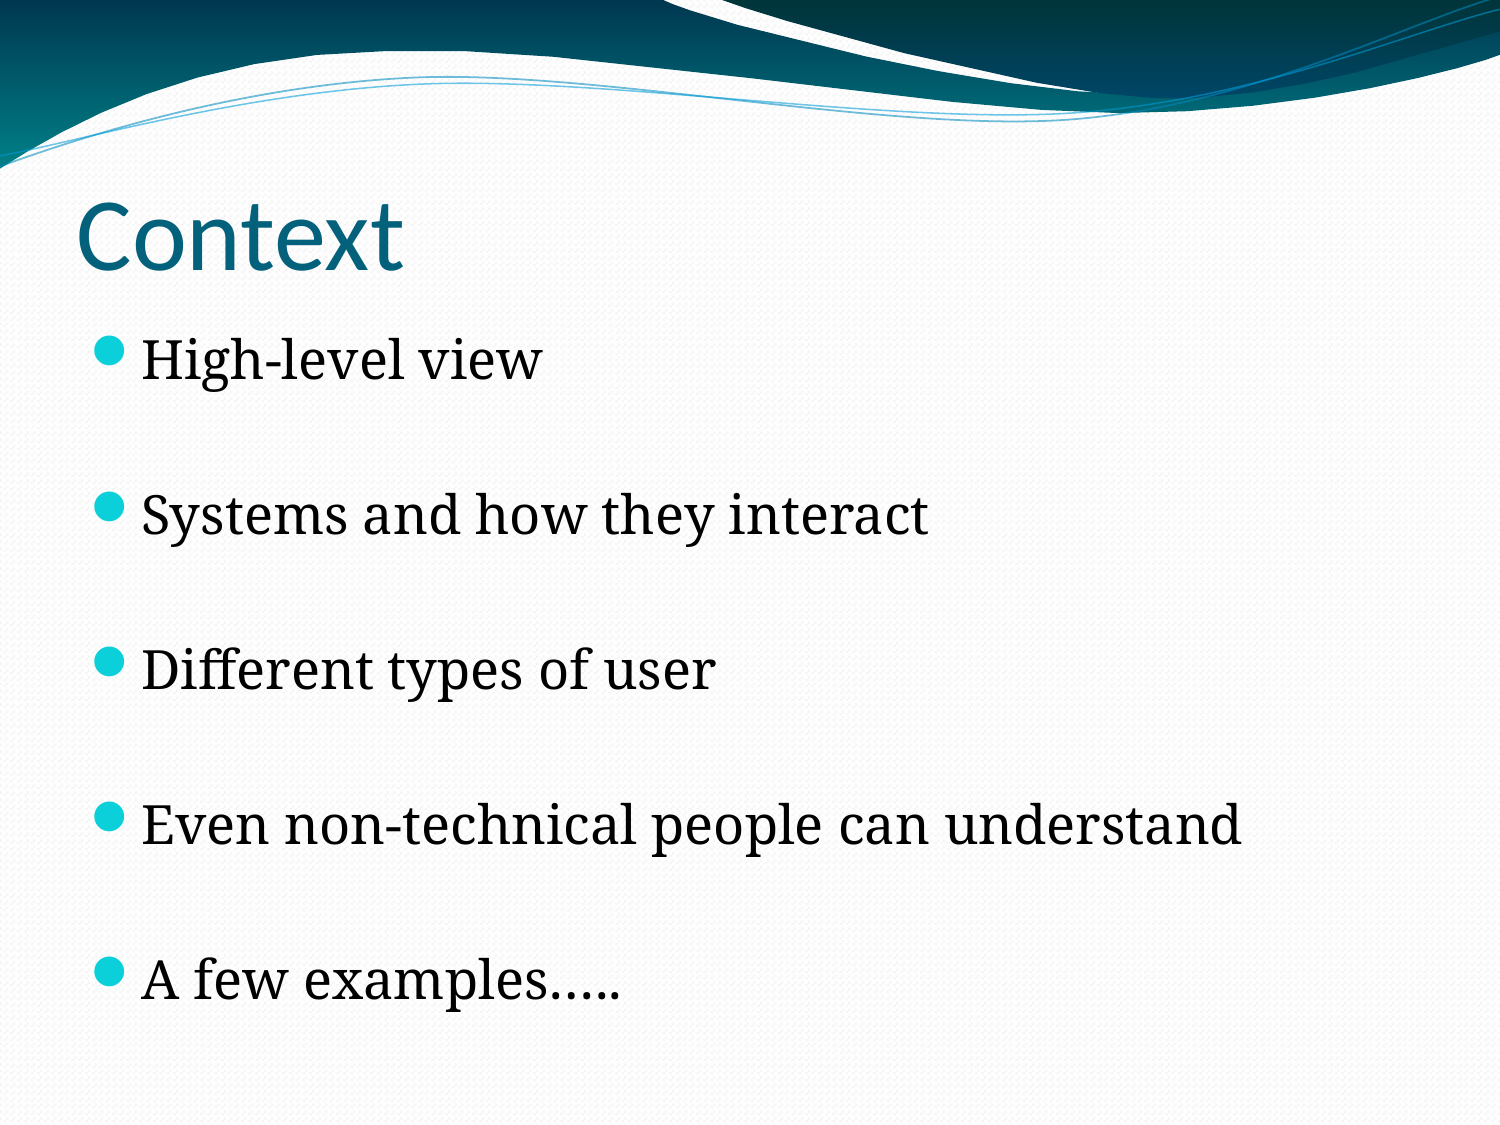

# Context
High-level view
Systems and how they interact
Different types of user
Even non-technical people can understand
A few examples…..